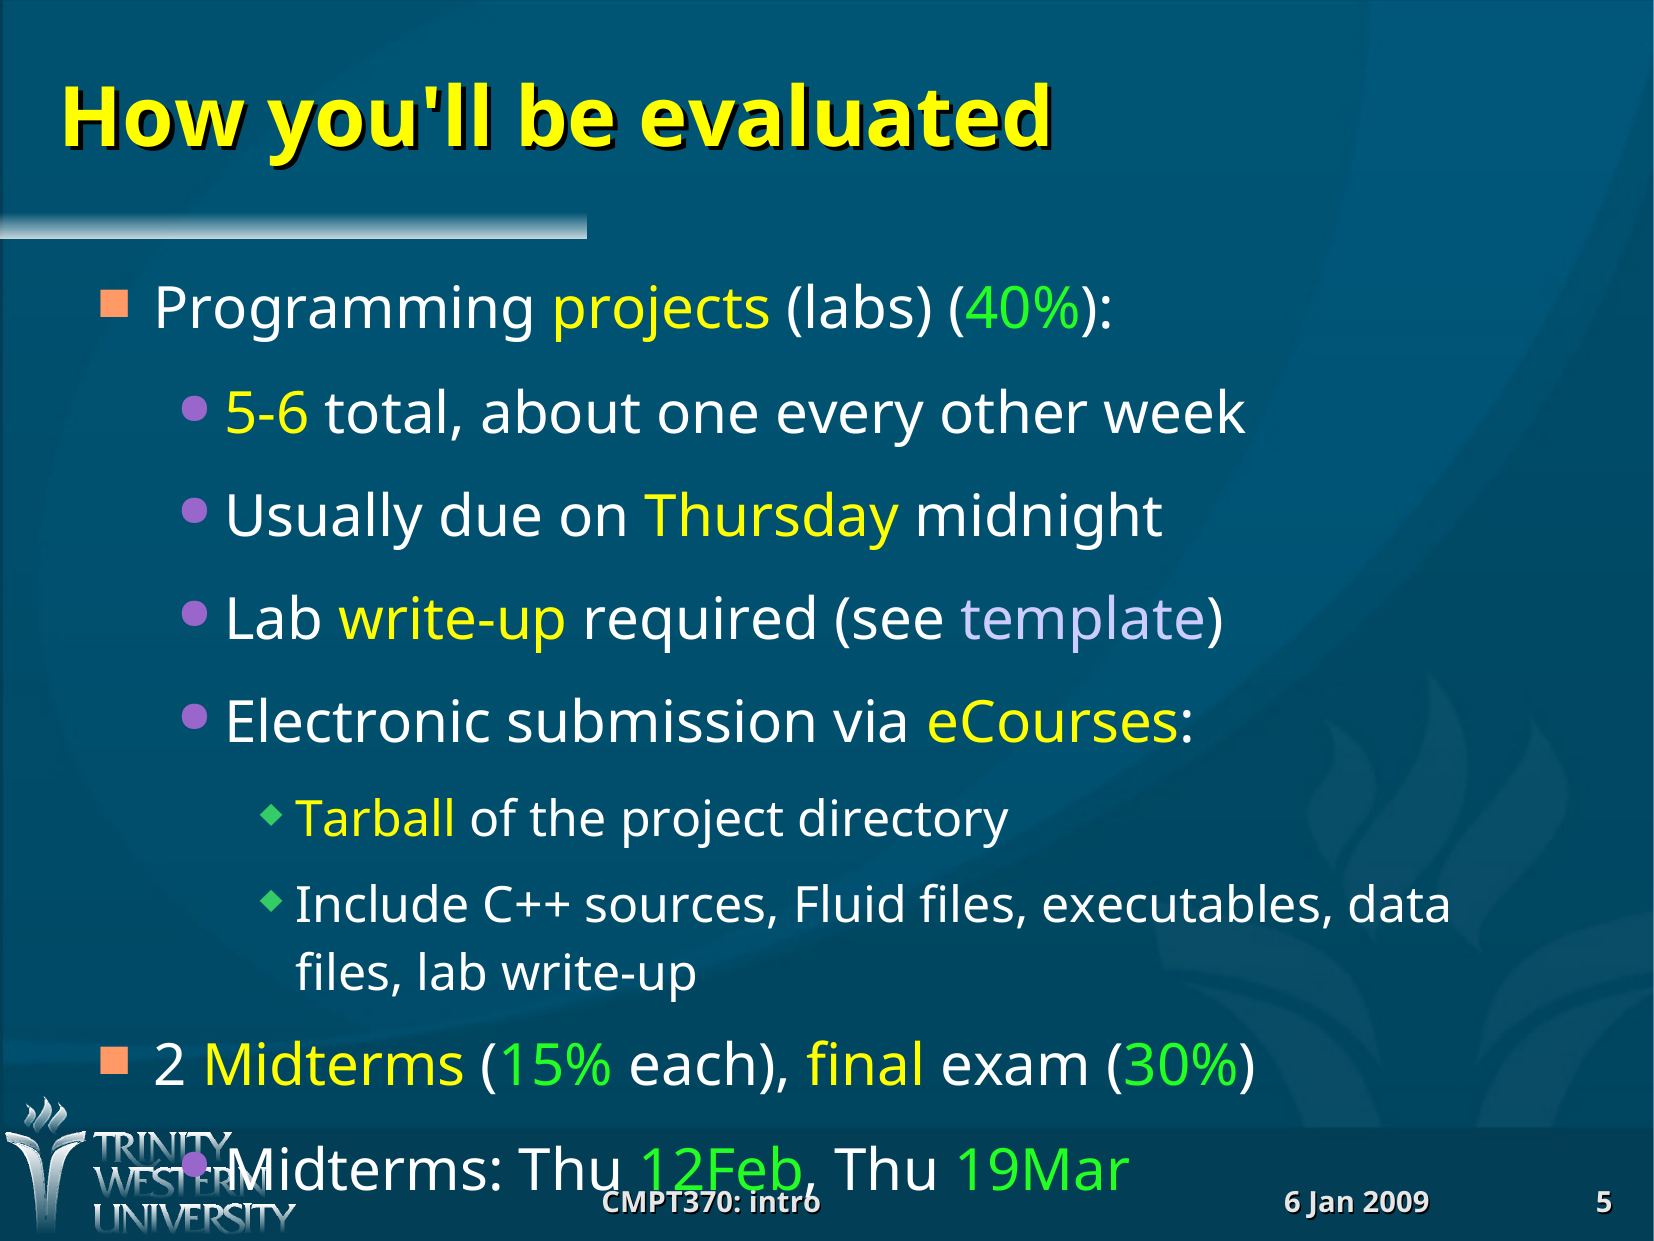

# How you'll be evaluated
Programming projects (labs) (40%):
5-6 total, about one every other week
Usually due on Thursday midnight
Lab write-up required (see template)
Electronic submission via eCourses:
Tarball of the project directory
Include C++ sources, Fluid files, executables, data files, lab write-up
2 Midterms (15% each), final exam (30%)
Midterms: Thu 12Feb, Thu 19Mar
CMPT370: intro
6 Jan 2009
5